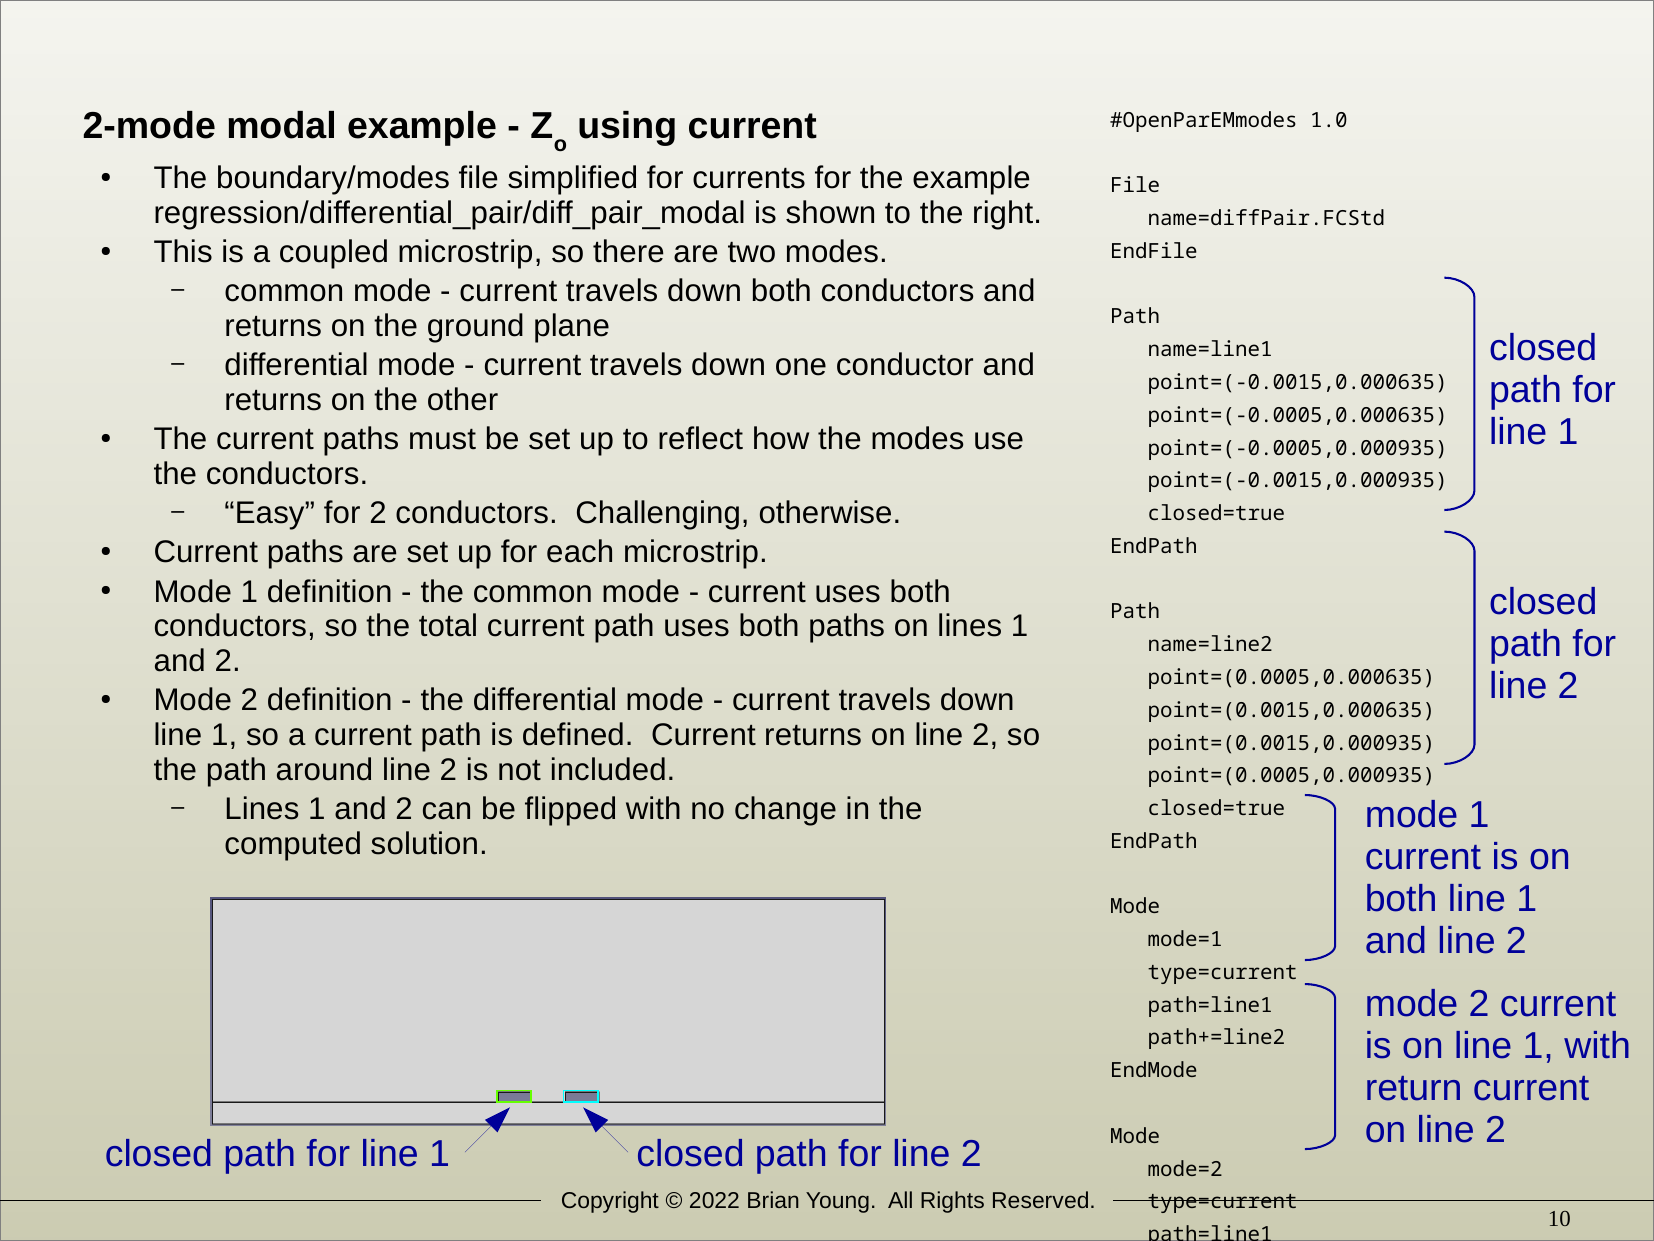

# 2-mode modal example - Zo using current
The boundary/modes file simplified for currents for the example regression/differential_pair/diff_pair_modal is shown to the right.
This is a coupled microstrip, so there are two modes.
common mode - current travels down both conductors and returns on the ground plane
differential mode - current travels down one conductor and returns on the other
The current paths must be set up to reflect how the modes use the conductors.
“Easy” for 2 conductors. Challenging, otherwise.
Current paths are set up for each microstrip.
Mode 1 definition - the common mode - current uses both conductors, so the total current path uses both paths on lines 1 and 2.
Mode 2 definition - the differential mode - current travels down line 1, so a current path is defined. Current returns on line 2, so the path around line 2 is not included.
Lines 1 and 2 can be flipped with no change in the computed solution.
#OpenParEMmodes 1.0
File
 name=diffPair.FCStd
EndFile
Path
 name=line1
 point=(-0.0015,0.000635)
 point=(-0.0005,0.000635)
 point=(-0.0005,0.000935)
 point=(-0.0015,0.000935)
 closed=true
EndPath
Path
 name=line2
 point=(0.0005,0.000635)
 point=(0.0015,0.000635)
 point=(0.0015,0.000935)
 point=(0.0005,0.000935)
 closed=true
EndPath
Mode
 mode=1
 type=current
 path=line1
 path+=line2
EndMode
Mode
 mode=2
 type=current
 path=line1
EndMode
closed path for line 1
closed path for line 2
mode 1 current is on both line 1 and line 2
mode 2 current is on line 1, with return current on line 2
closed path for line 1
closed path for line 2
10